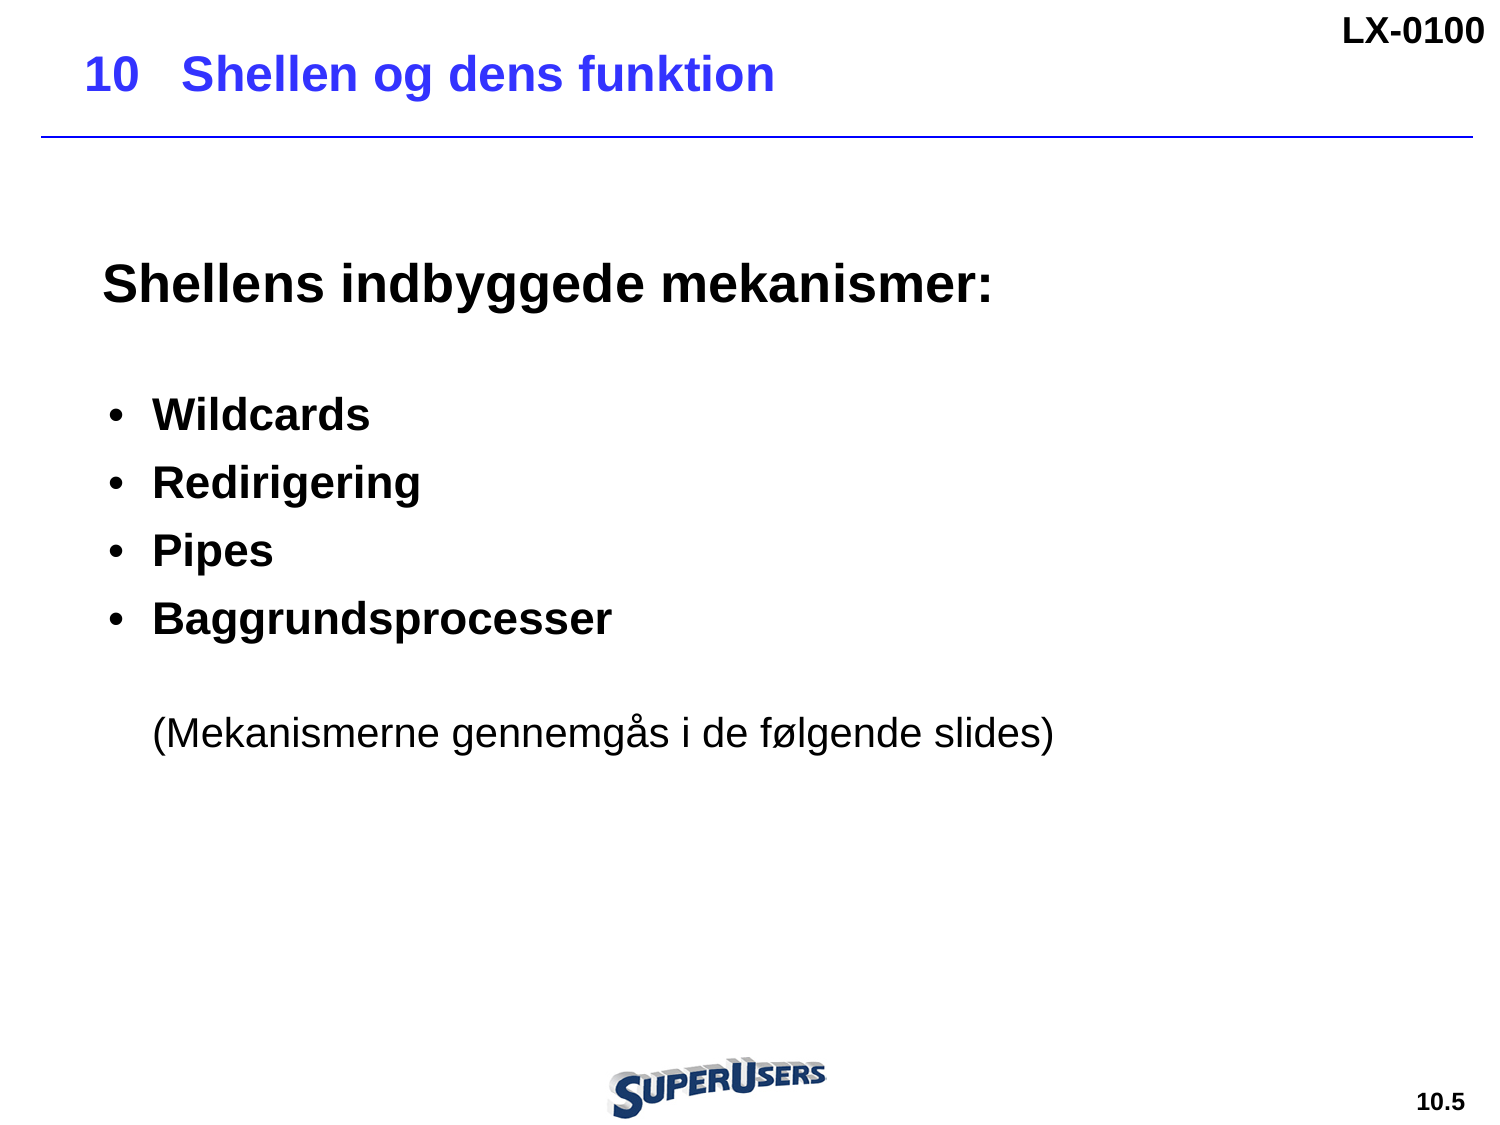

# 10 Shellen og dens funktion
Shellens indbyggede mekanismer:
Wildcards
Redirigering
Pipes
Baggrundsprocesser
(Mekanismerne gennemgås i de følgende slides)